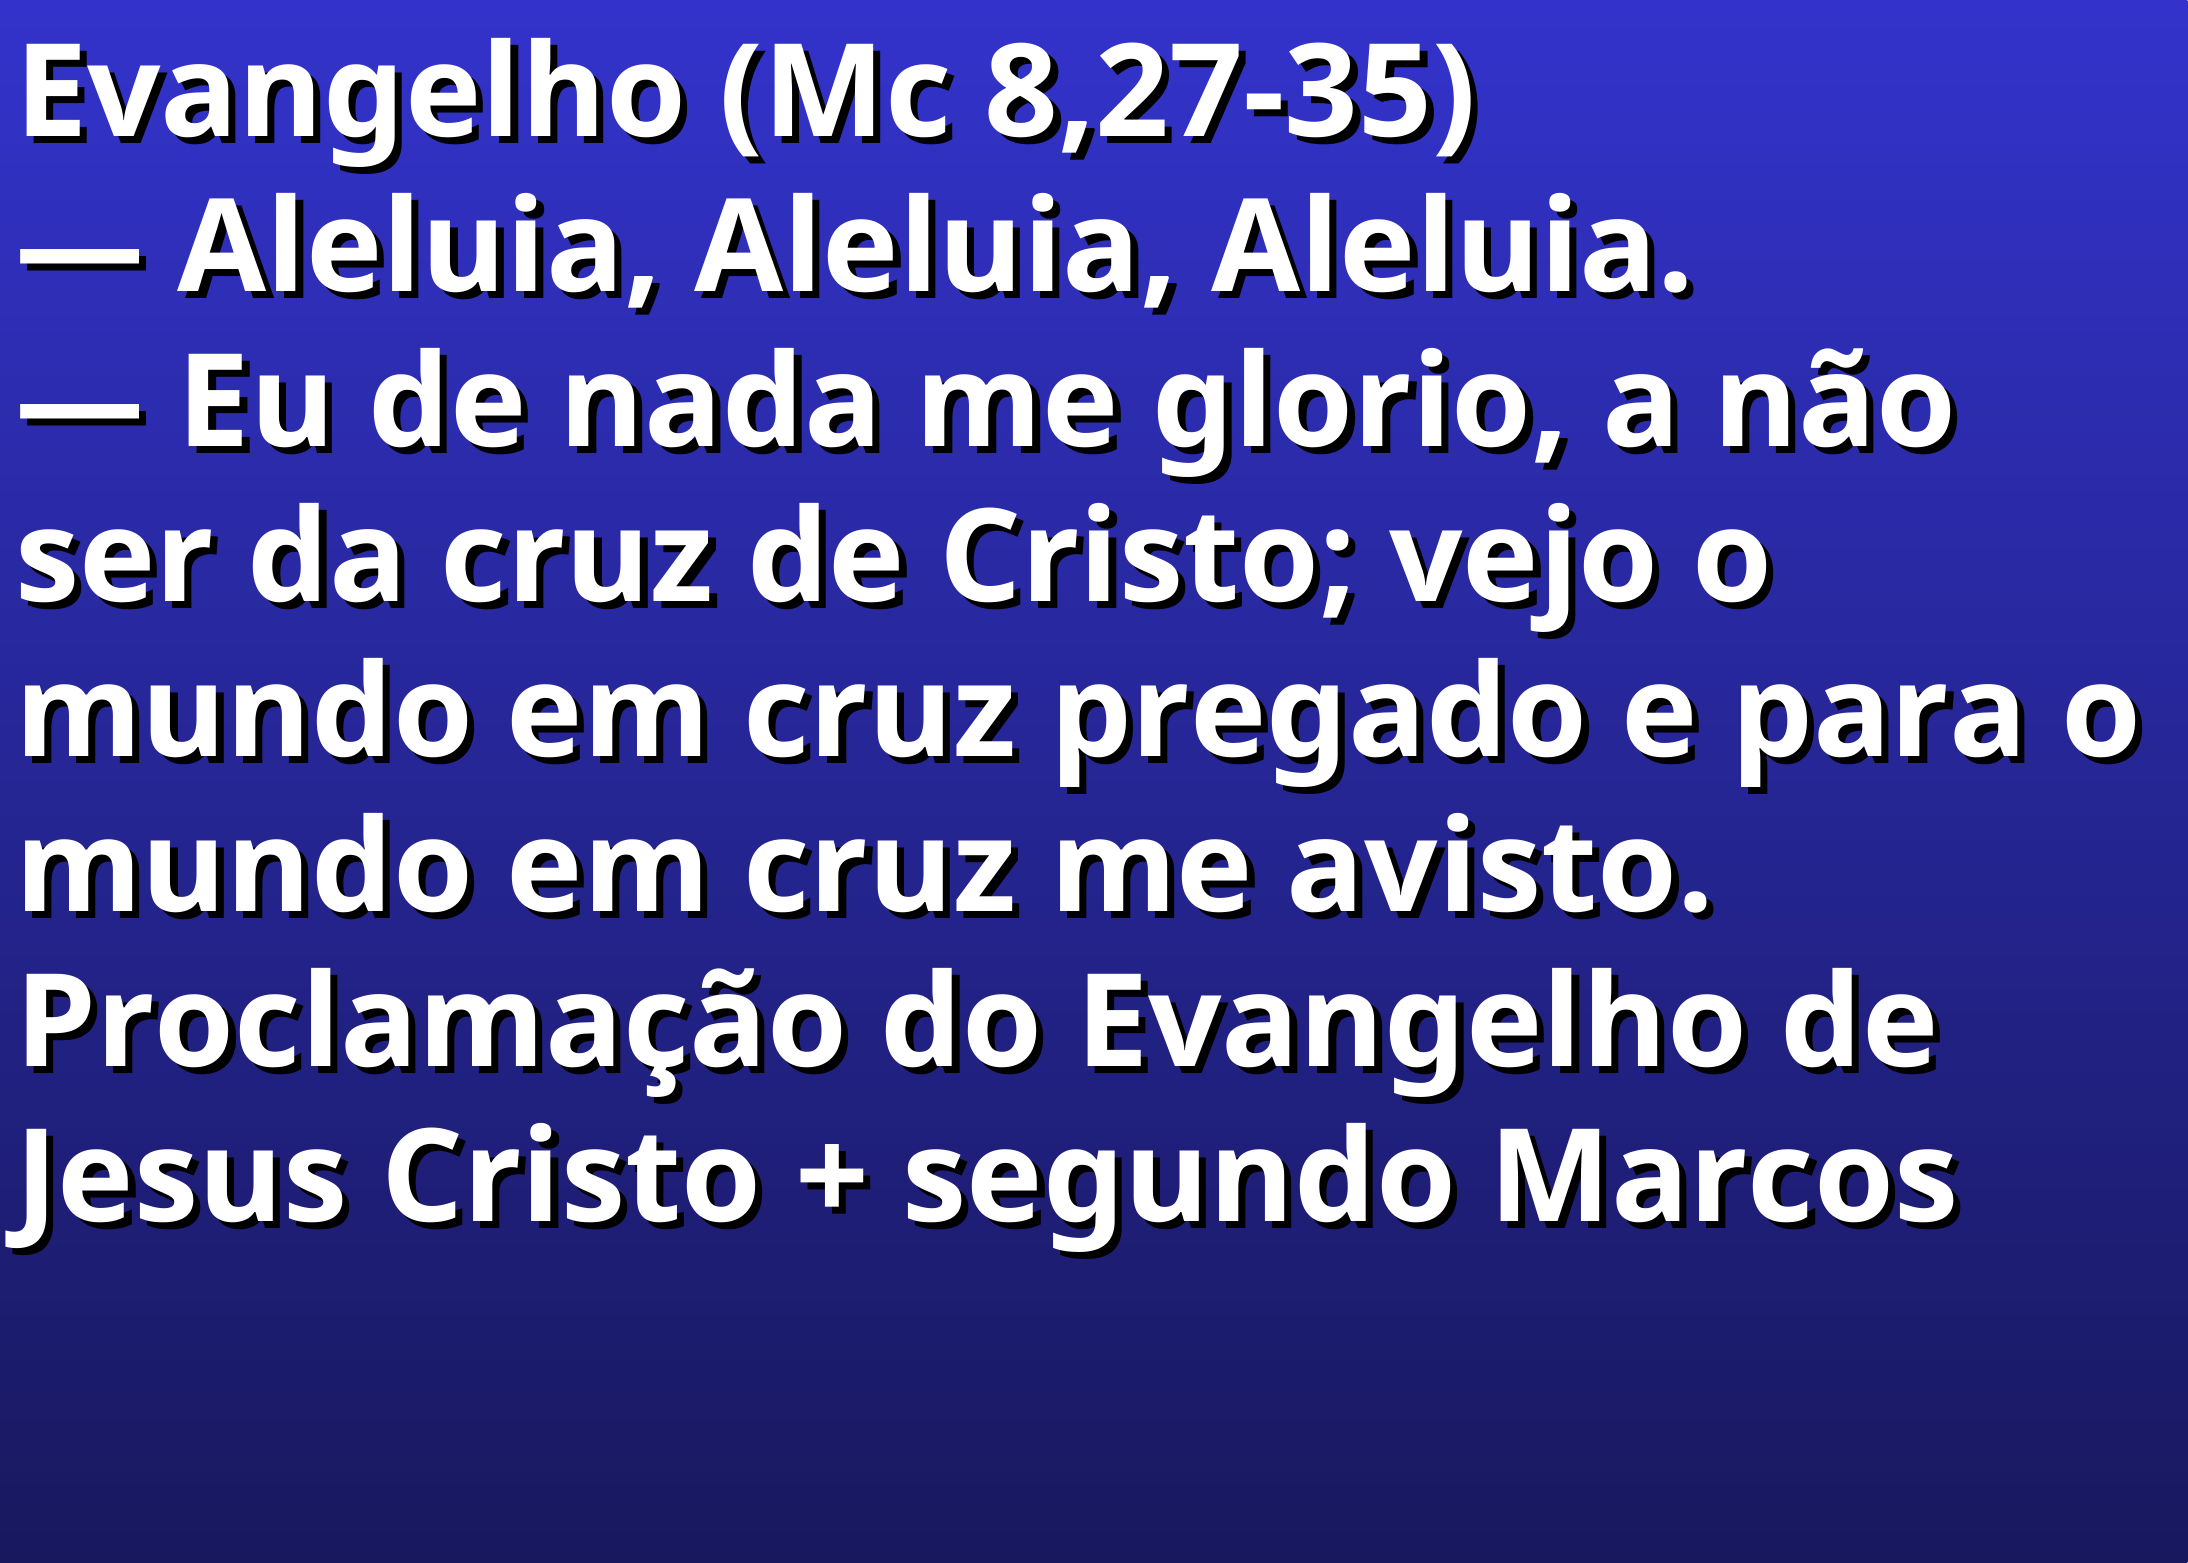

Evangelho (Mc 8,27-35)
— Aleluia, Aleluia, Aleluia.
— Eu de nada me glorio, a não ser da cruz de Cristo; vejo o mundo em cruz pregado e para o mundo em cruz me avisto.
Proclamação do Evangelho de Jesus Cristo + segundo Marcos